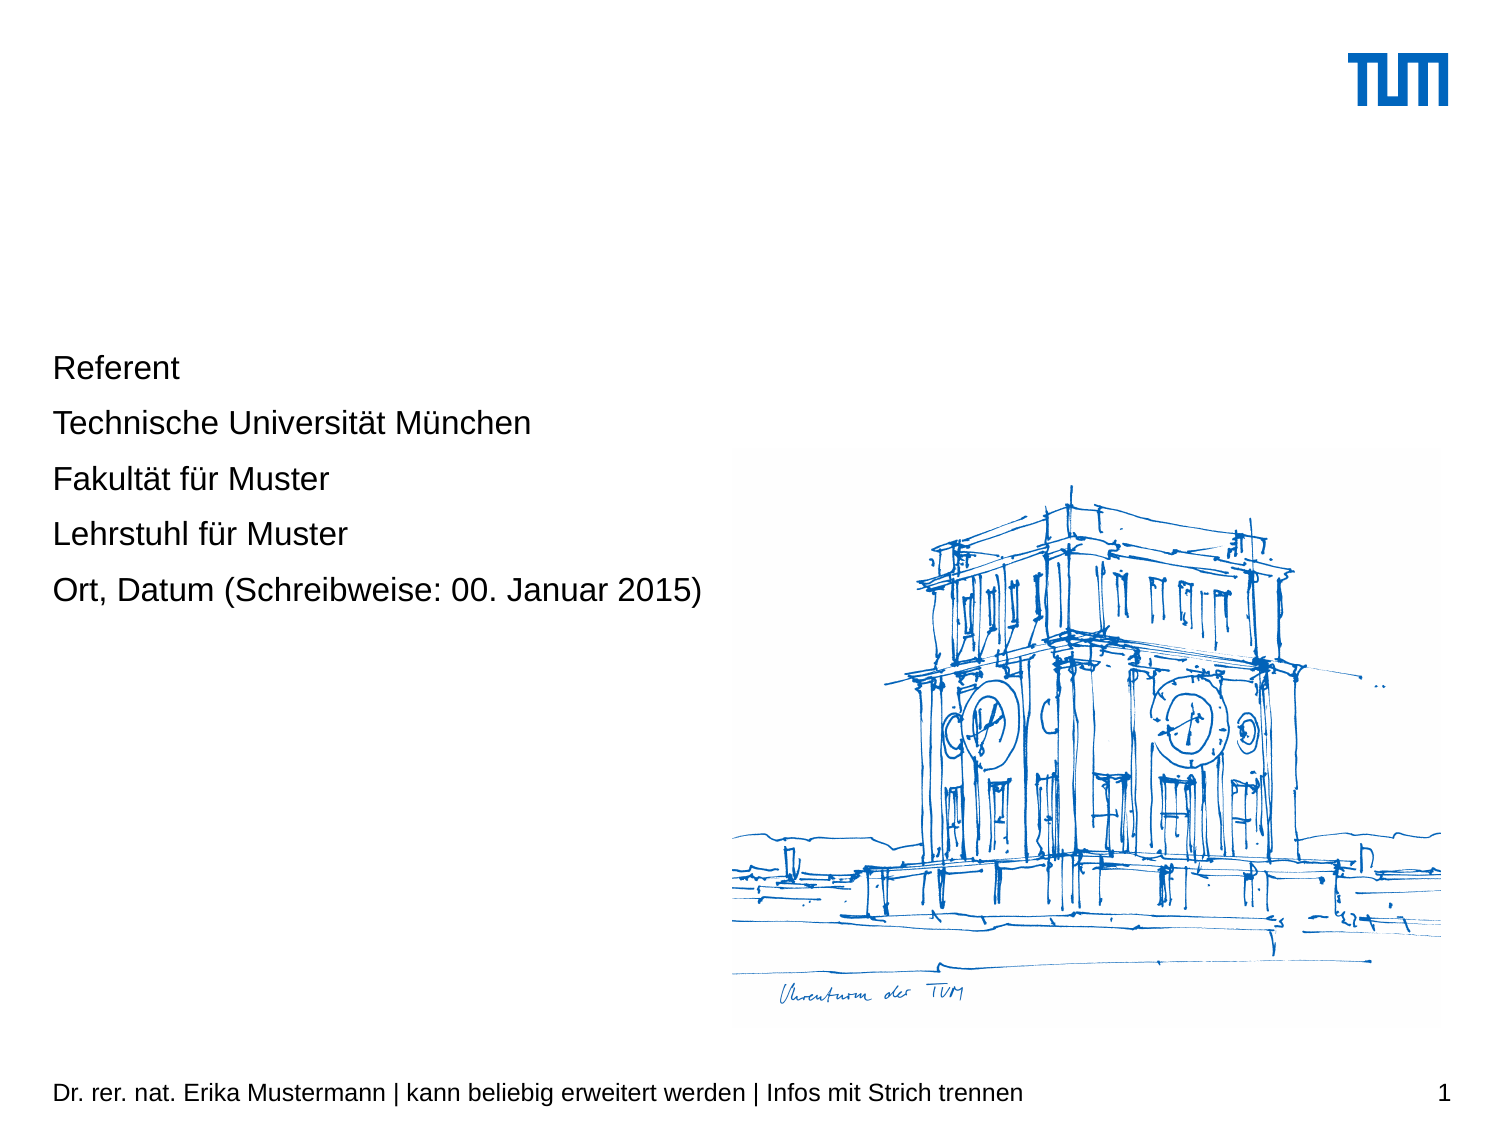

#
Referent
Technische Universität München
Fakultät für Muster
Lehrstuhl für Muster
Ort, Datum (Schreibweise: 00. Januar 2015)
Dr. rer. nat. Erika Mustermann | kann beliebig erweitert werden | Infos mit Strich trennen
1